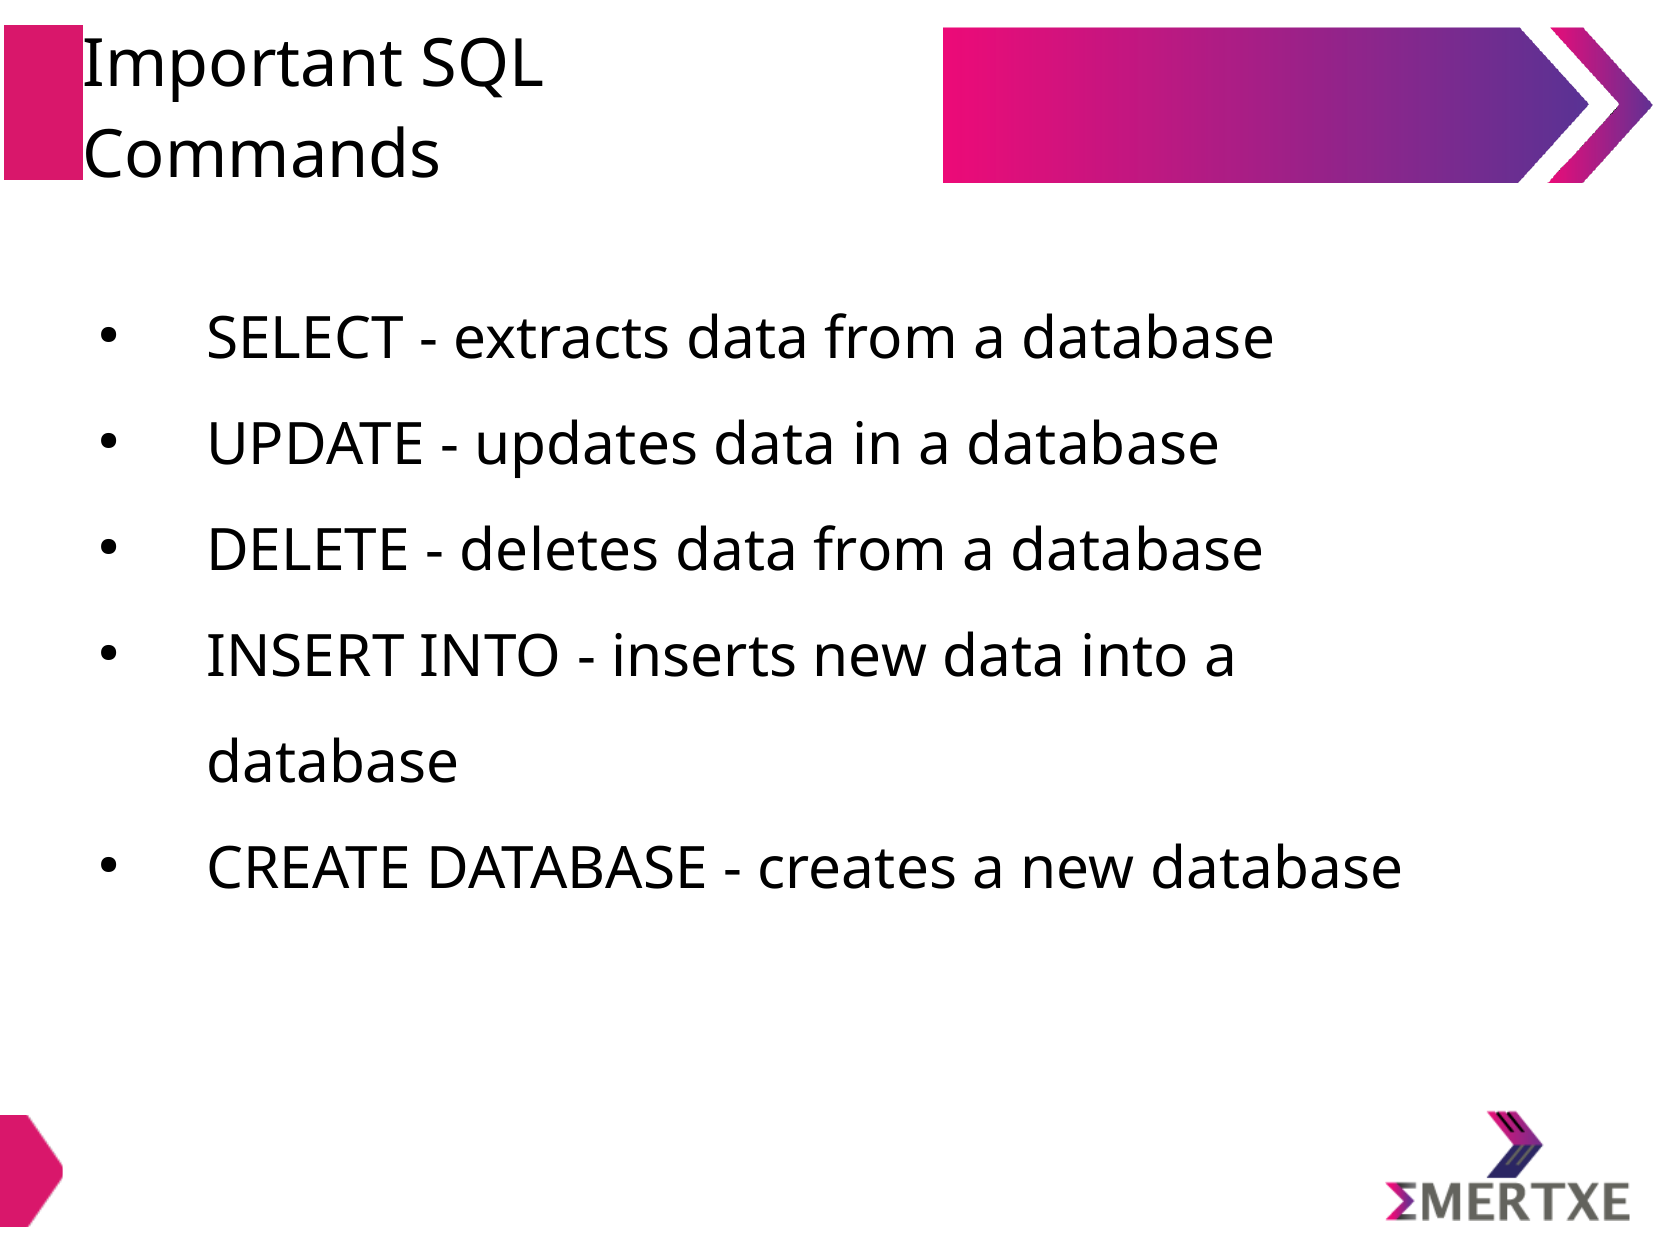

# Important SQL Commands
 SELECT - extracts data from a database
 UPDATE - updates data in a database
 DELETE - deletes data from a database
 INSERT INTO - inserts new data into a
 database
 CREATE DATABASE - creates a new database